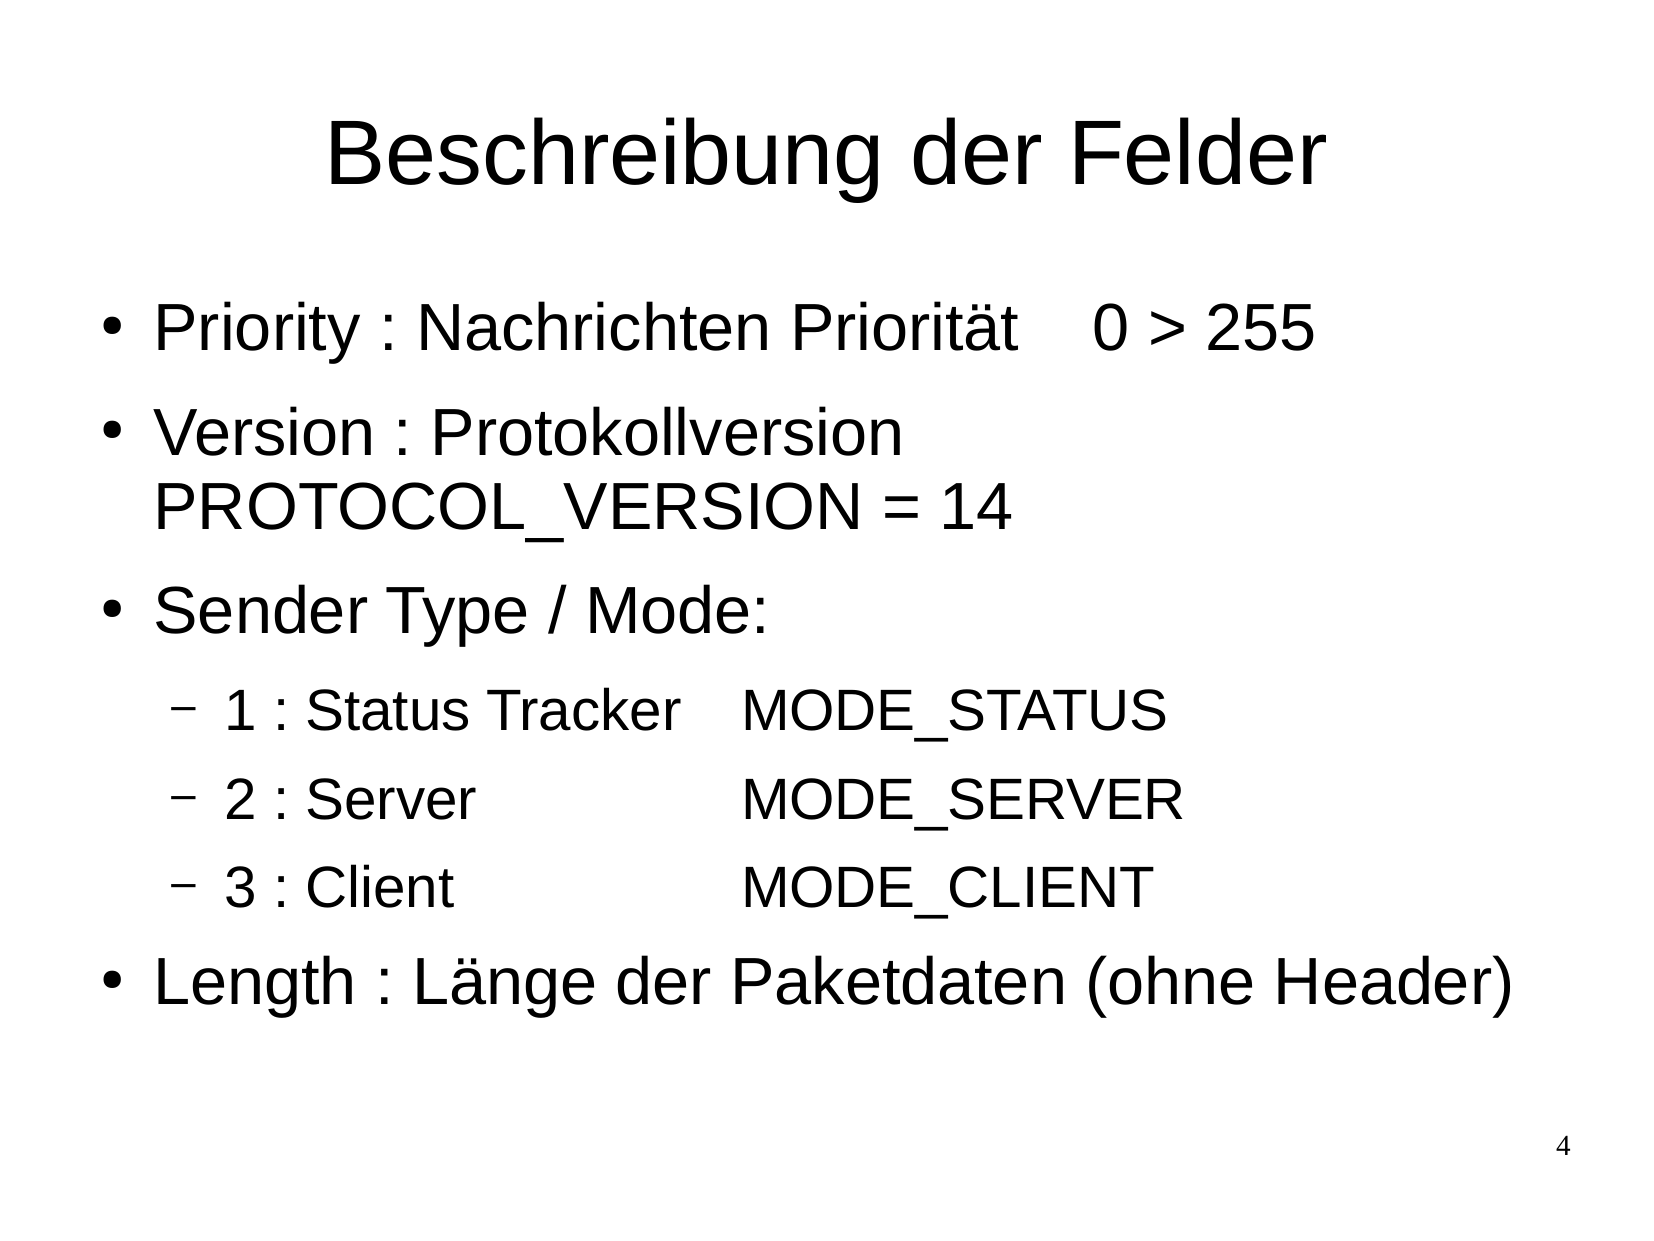

# Beschreibung der Felder
Priority : Nachrichten Priorität 0 > 255
Version : Protokollversion PROTOCOL_VERSION = 14
Sender Type / Mode:
1 : Status Tracker	MODE_STATUS
2 : Server				MODE_SERVER
3 : Client				MODE_CLIENT
Length : Länge der Paketdaten (ohne Header)
4